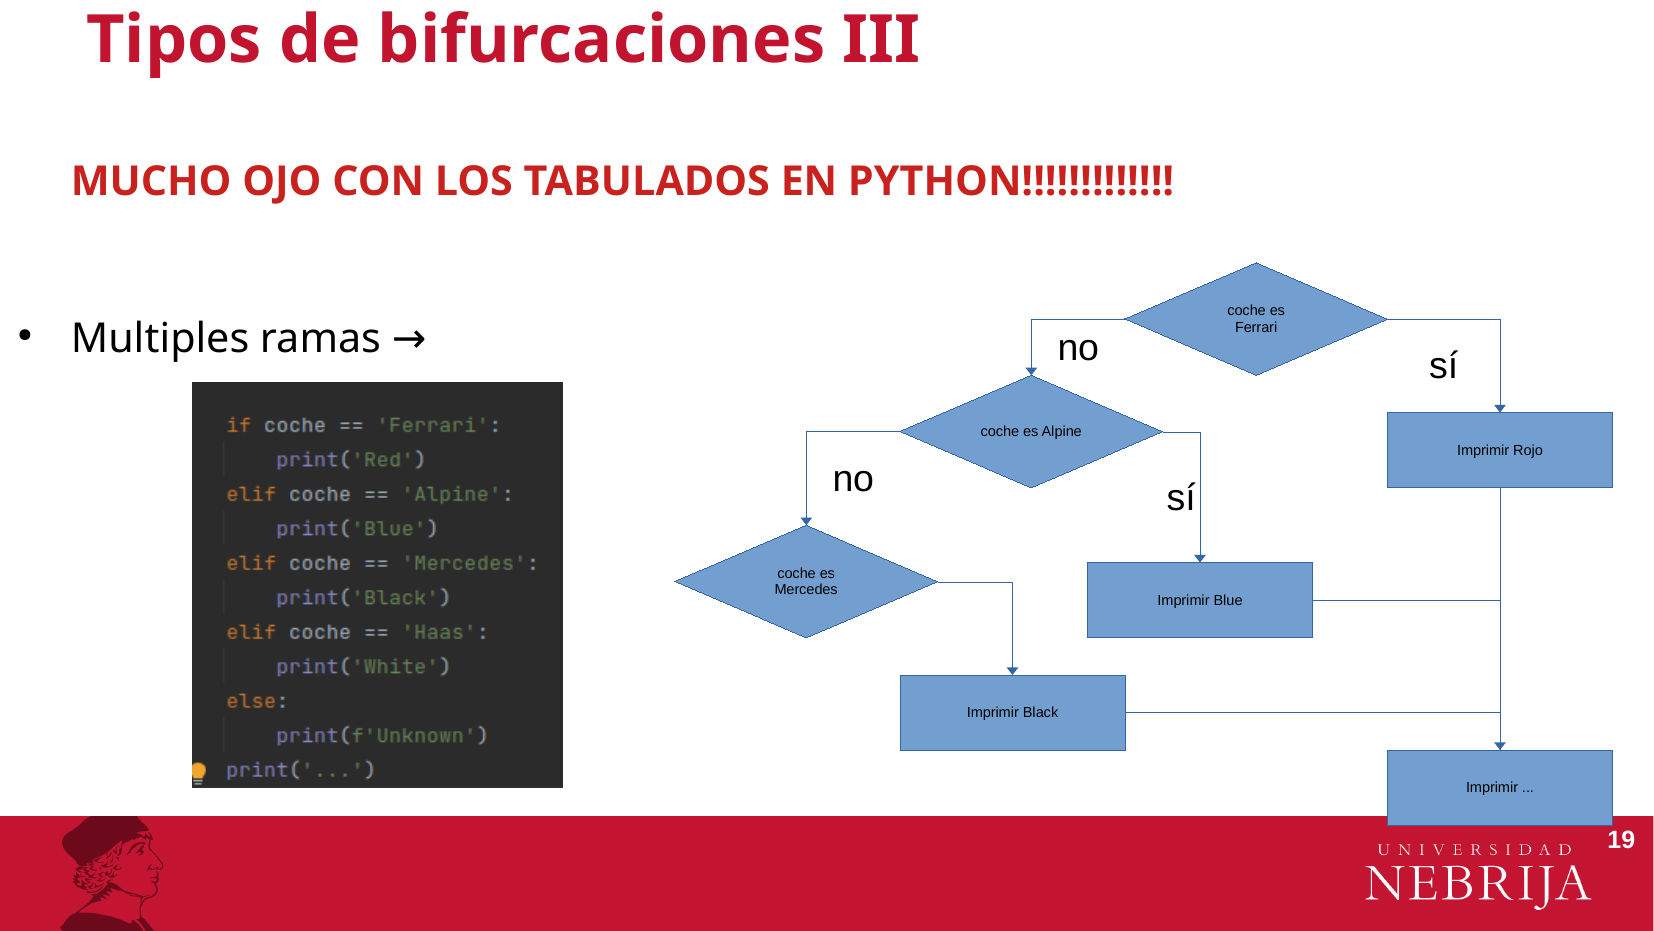

Tipos de bifurcaciones III
# MUCHO OJO CON LOS TABULADOS EN PYTHON!!!!!!!!!!!!!
Multiples ramas →
coche es Ferrari
coche es Alpine
Imprimir Rojo
coche es Mercedes
Imprimir Blue
Imprimir Black
Imprimir ...